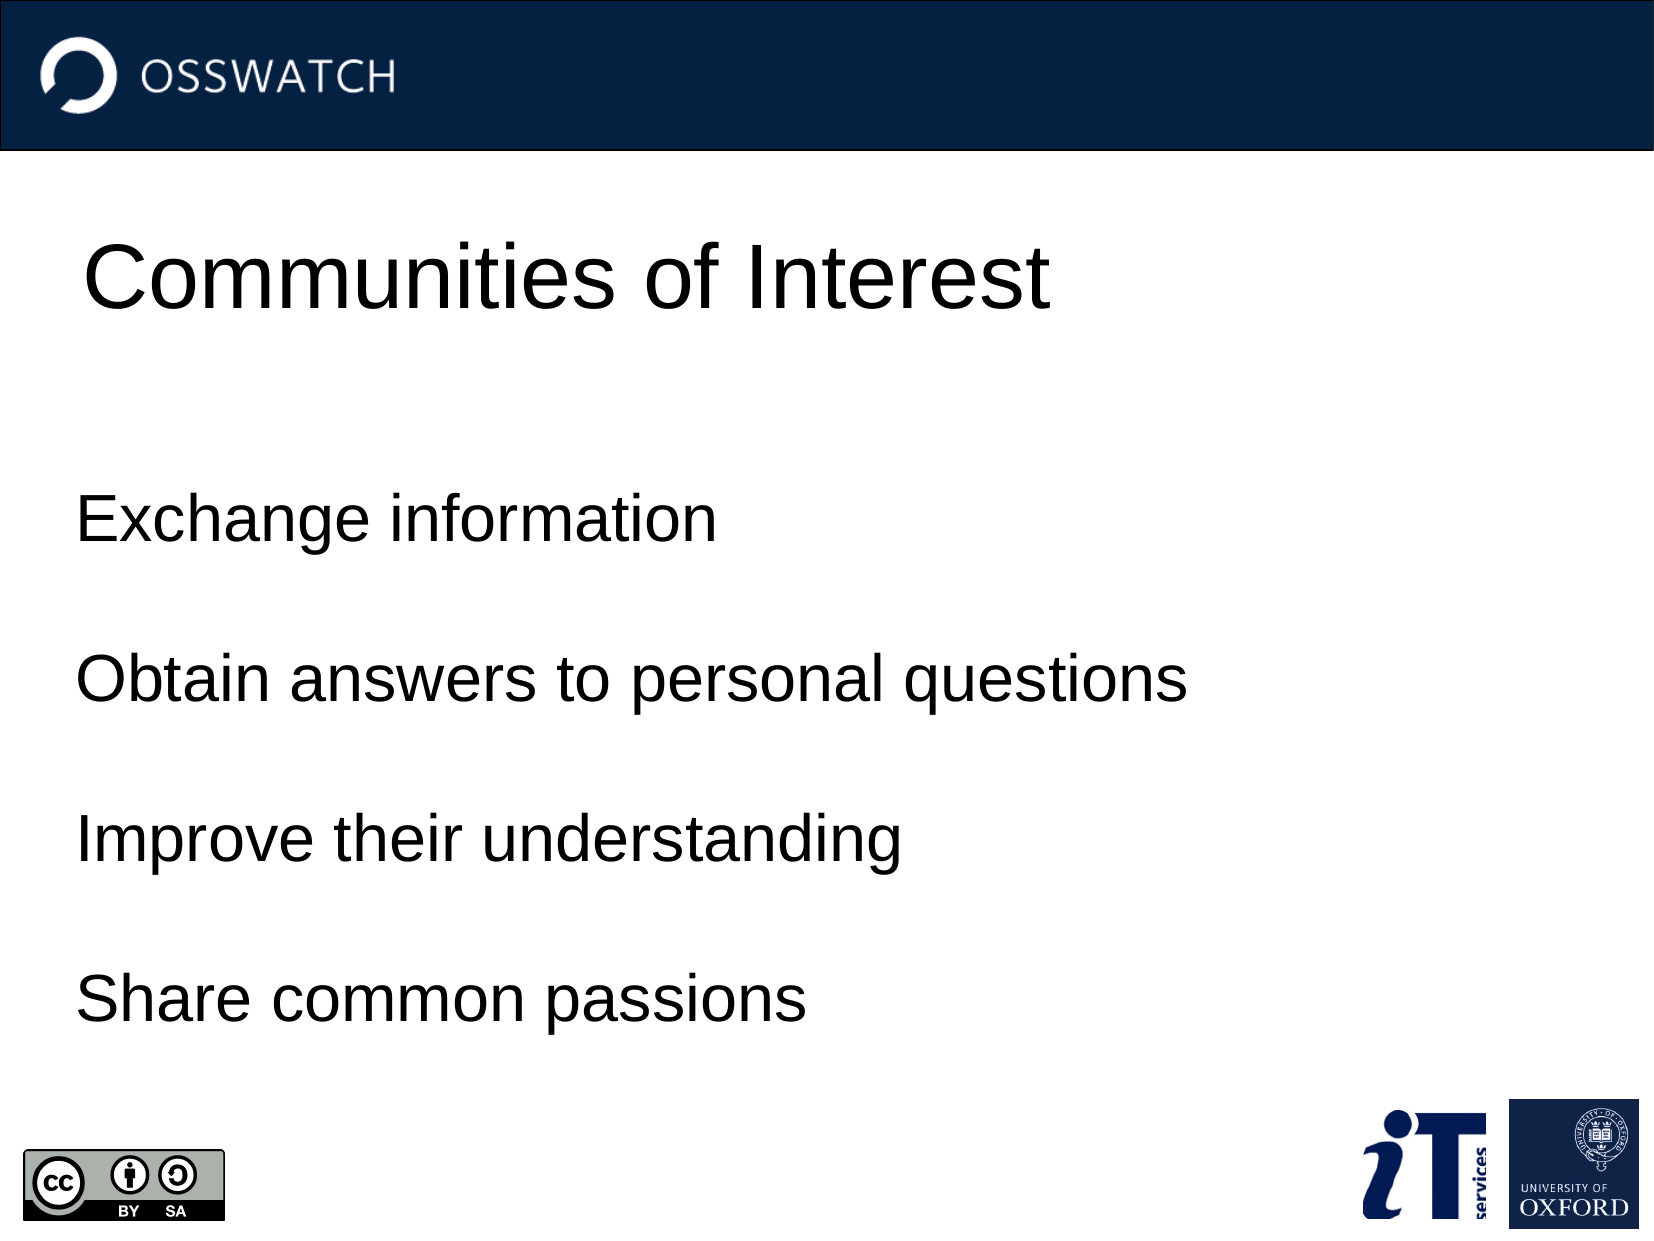

Communities of Interest
Exchange information
Obtain answers to personal questions
Improve their understanding
Share common passions